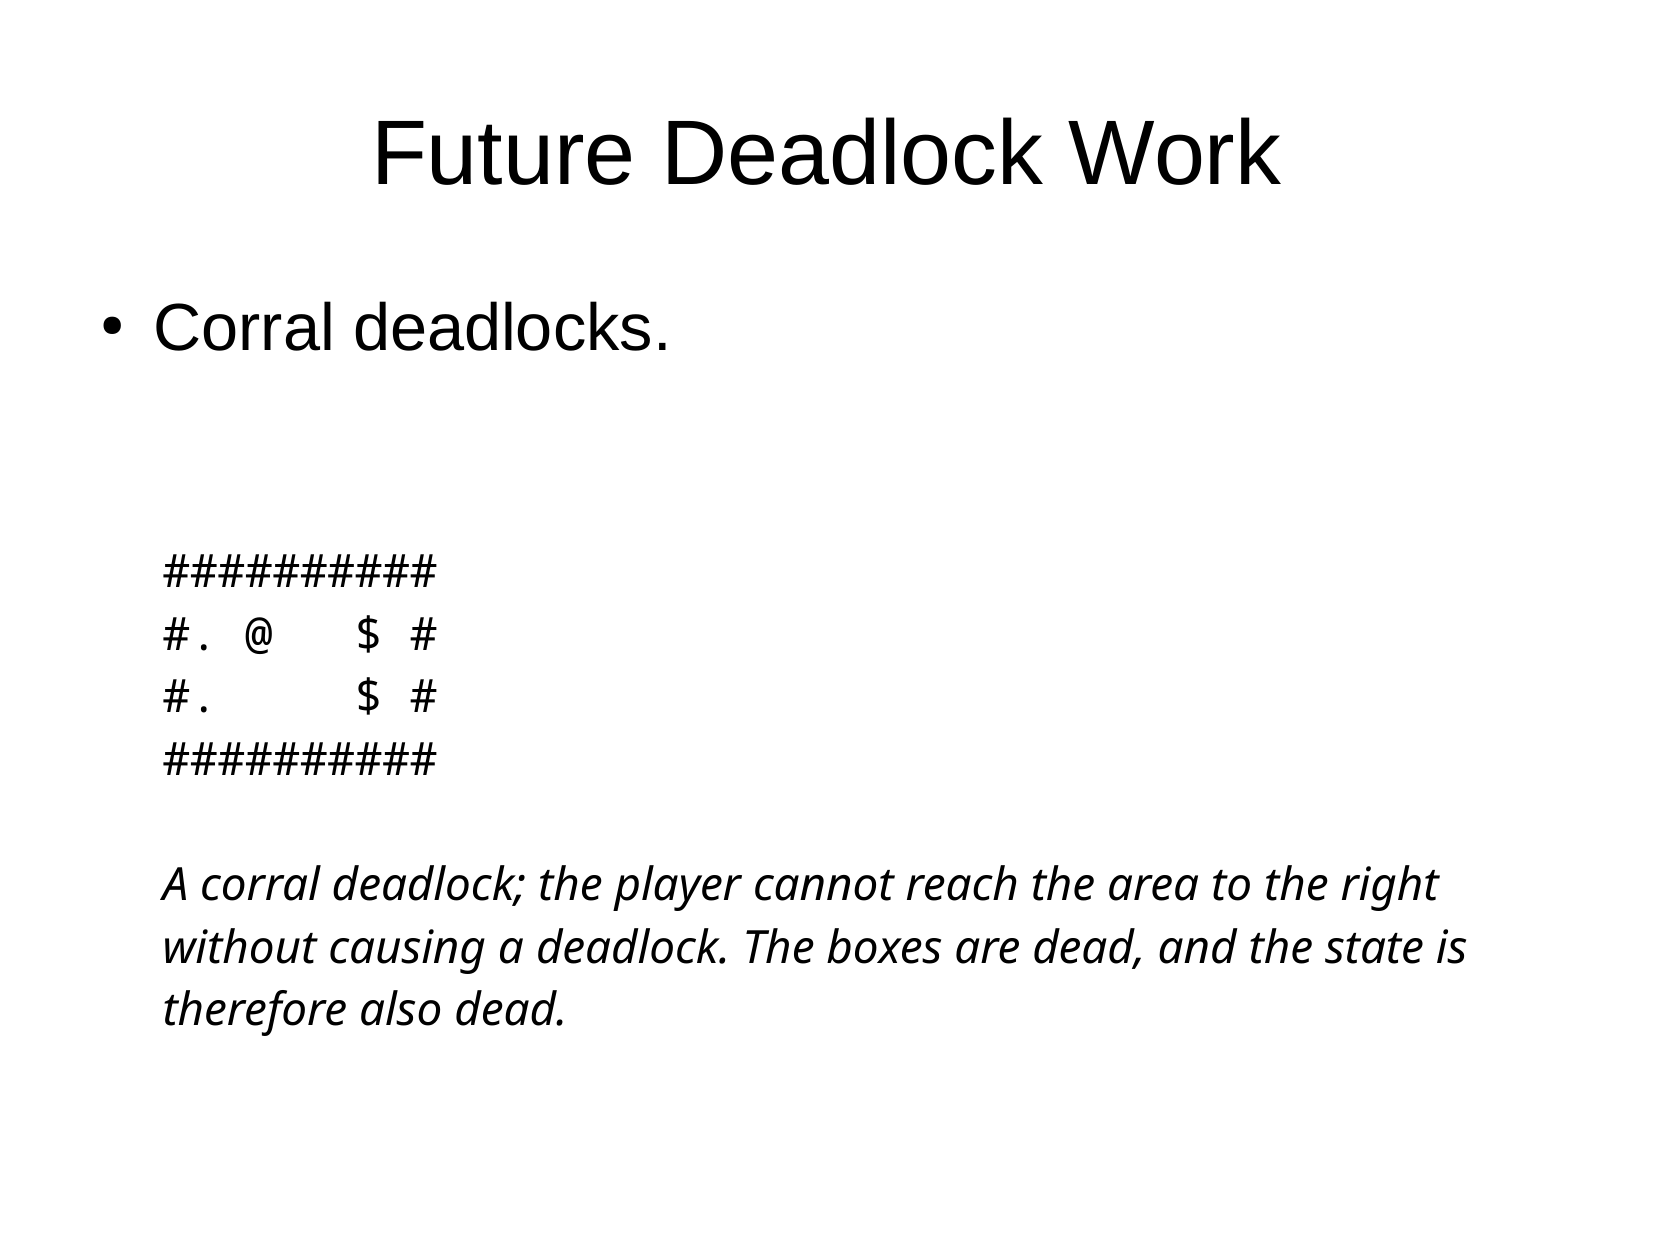

# Future Deadlock Work
Corral deadlocks.
##########
#. @ $ #
#. $ #
##########
A corral deadlock; the player cannot reach the area to the right without causing a deadlock. The boxes are dead, and the state is therefore also dead.